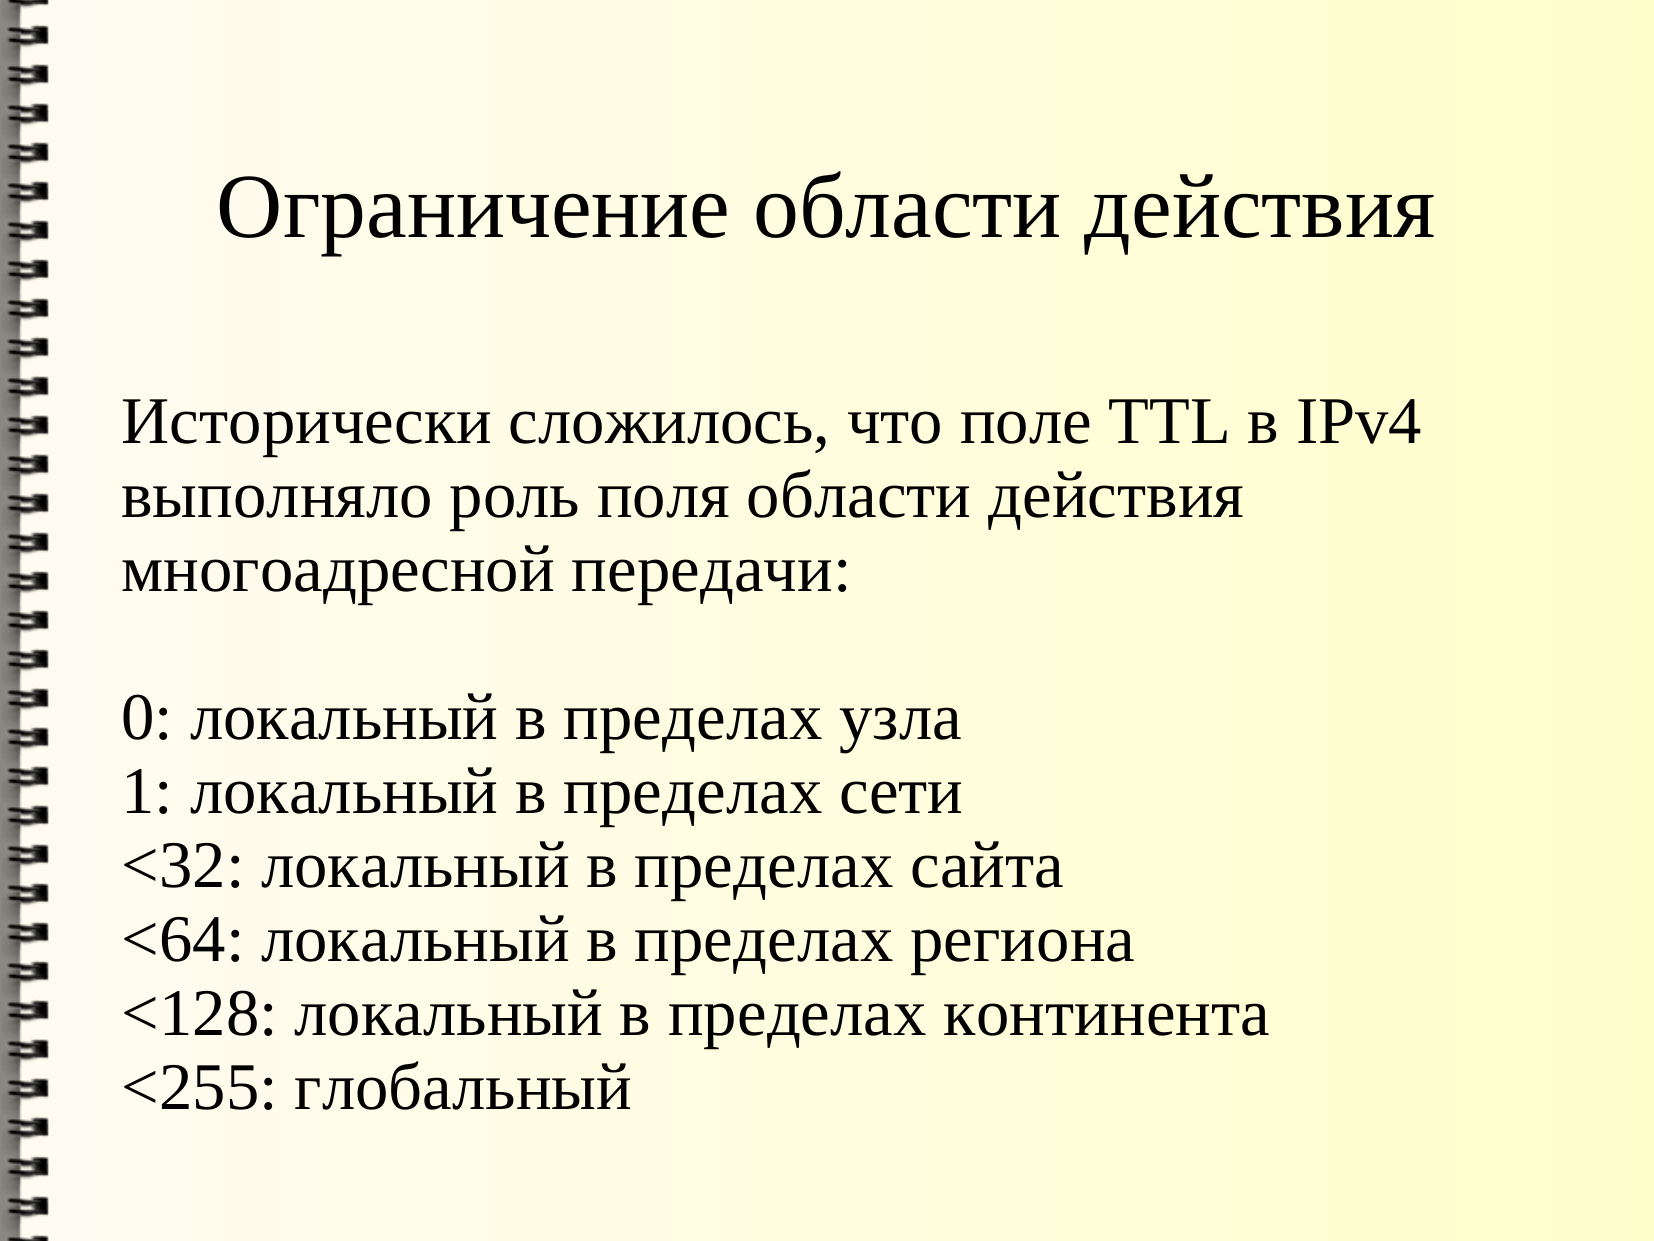

# Ограничение области действия
Исторически сложилось, что поле TTL в IPv4 выполняло роль поля области действия многоадресной передачи:
0: локальный в пределах узла
1: локальный в пределах сети
<32: локальный в пределах сайта
<64: локальный в пределах региона
<128: локальный в пределах континента
<255: глобальный